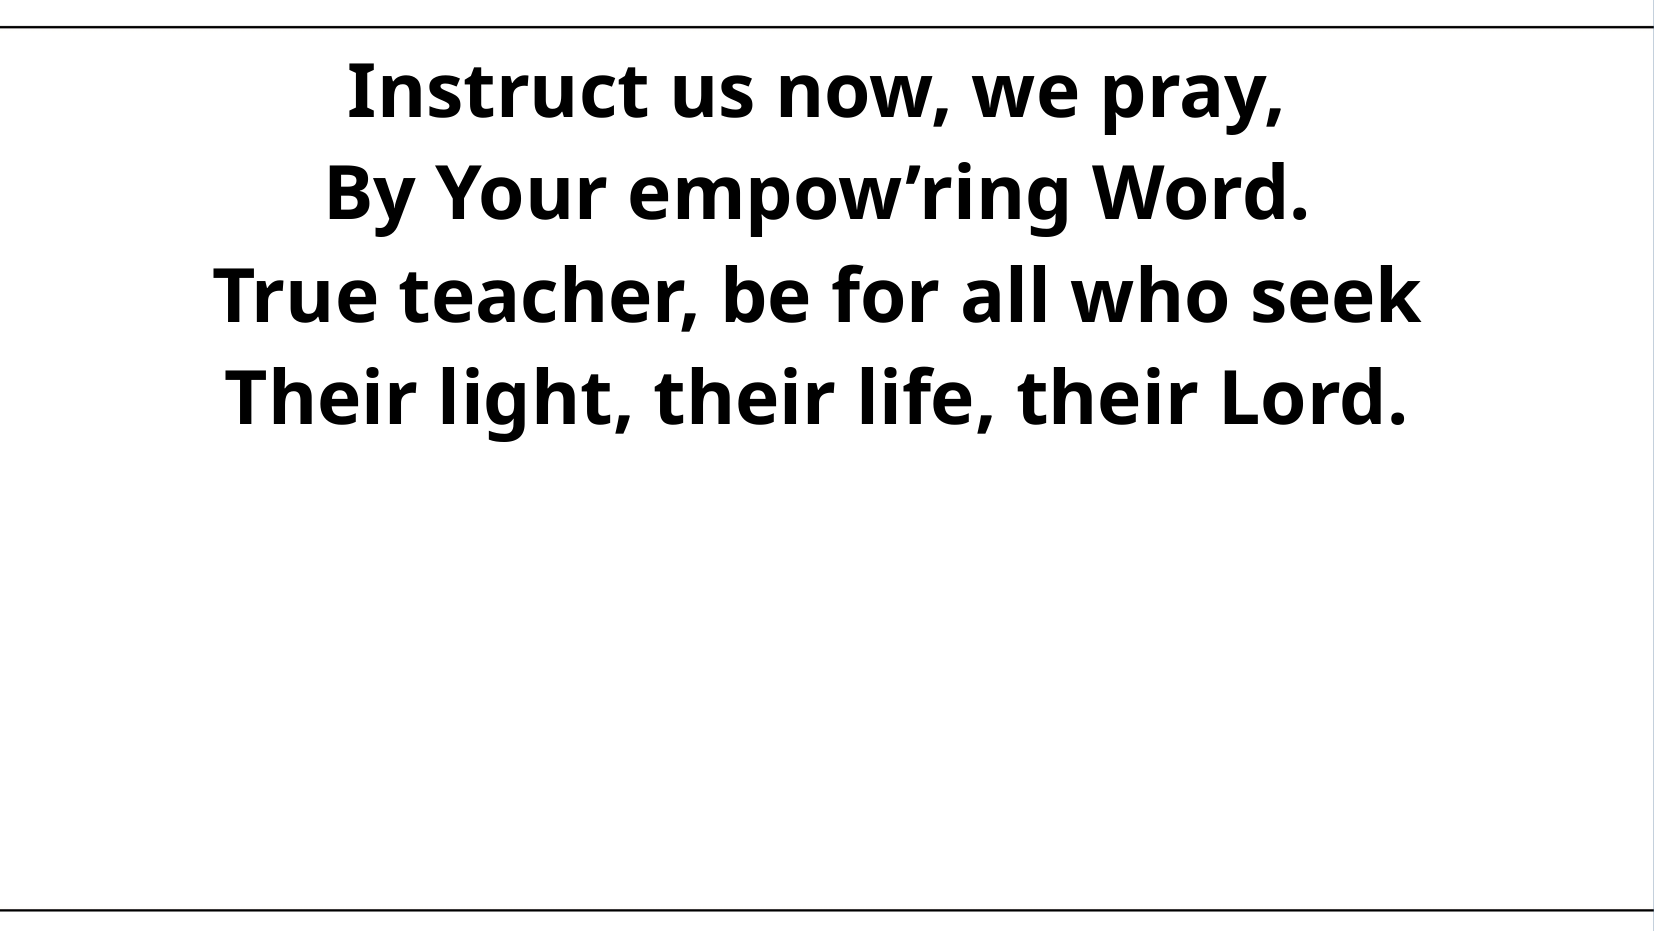

Instruct us now, we pray,
By Your empow’ring Word.
True teacher, be for all who seek
Their light, their life, their Lord.